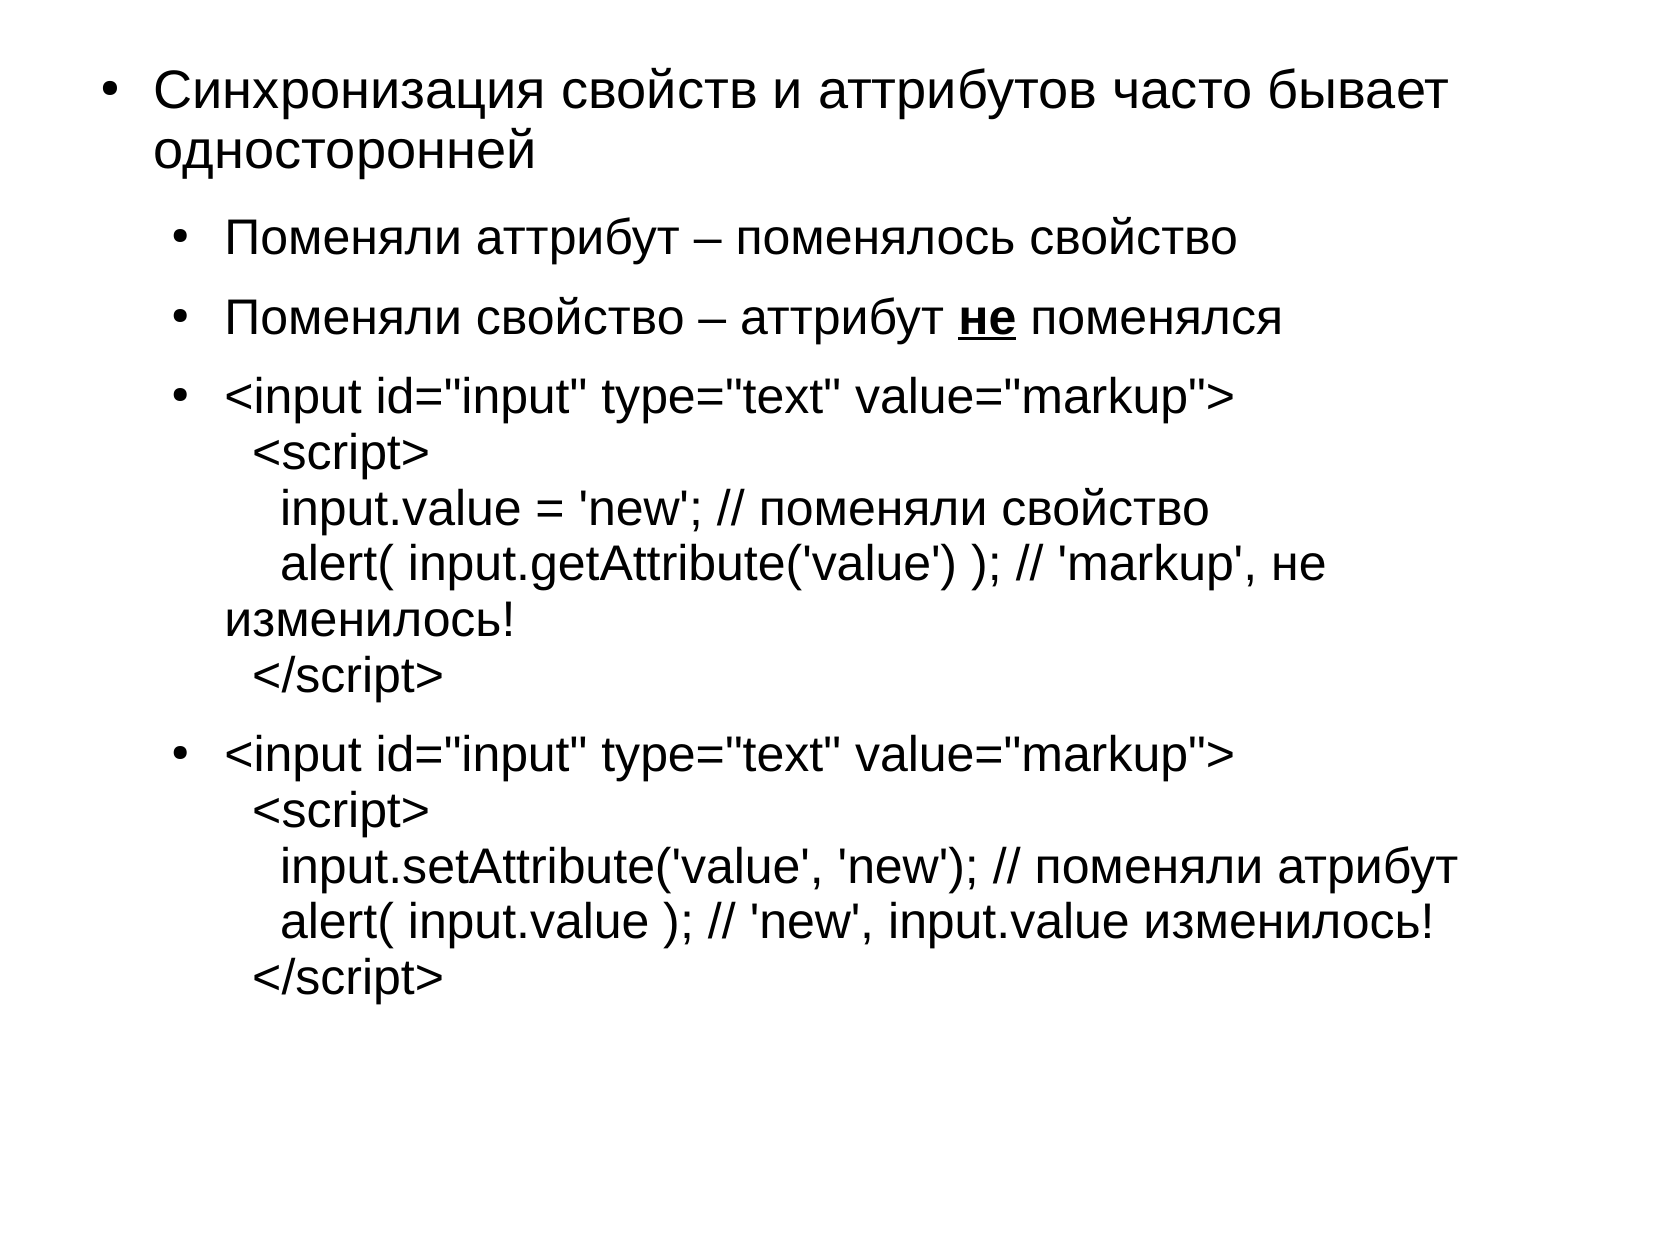

# Синхронизация свойств и аттрибутов часто бывает односторонней
Поменяли аттрибут – поменялось свойство
Поменяли свойство – аттрибут не поменялся
<input id="input" type="text" value="markup">
 <script>
 input.value = 'new'; // поменяли свойство
 alert( input.getAttribute('value') ); // 'markup', не изменилось!
 </script>
<input id="input" type="text" value="markup">
 <script>
 input.setAttribute('value', 'new'); // поменяли атрибут
 alert( input.value ); // 'new', input.value изменилось!
 </script>